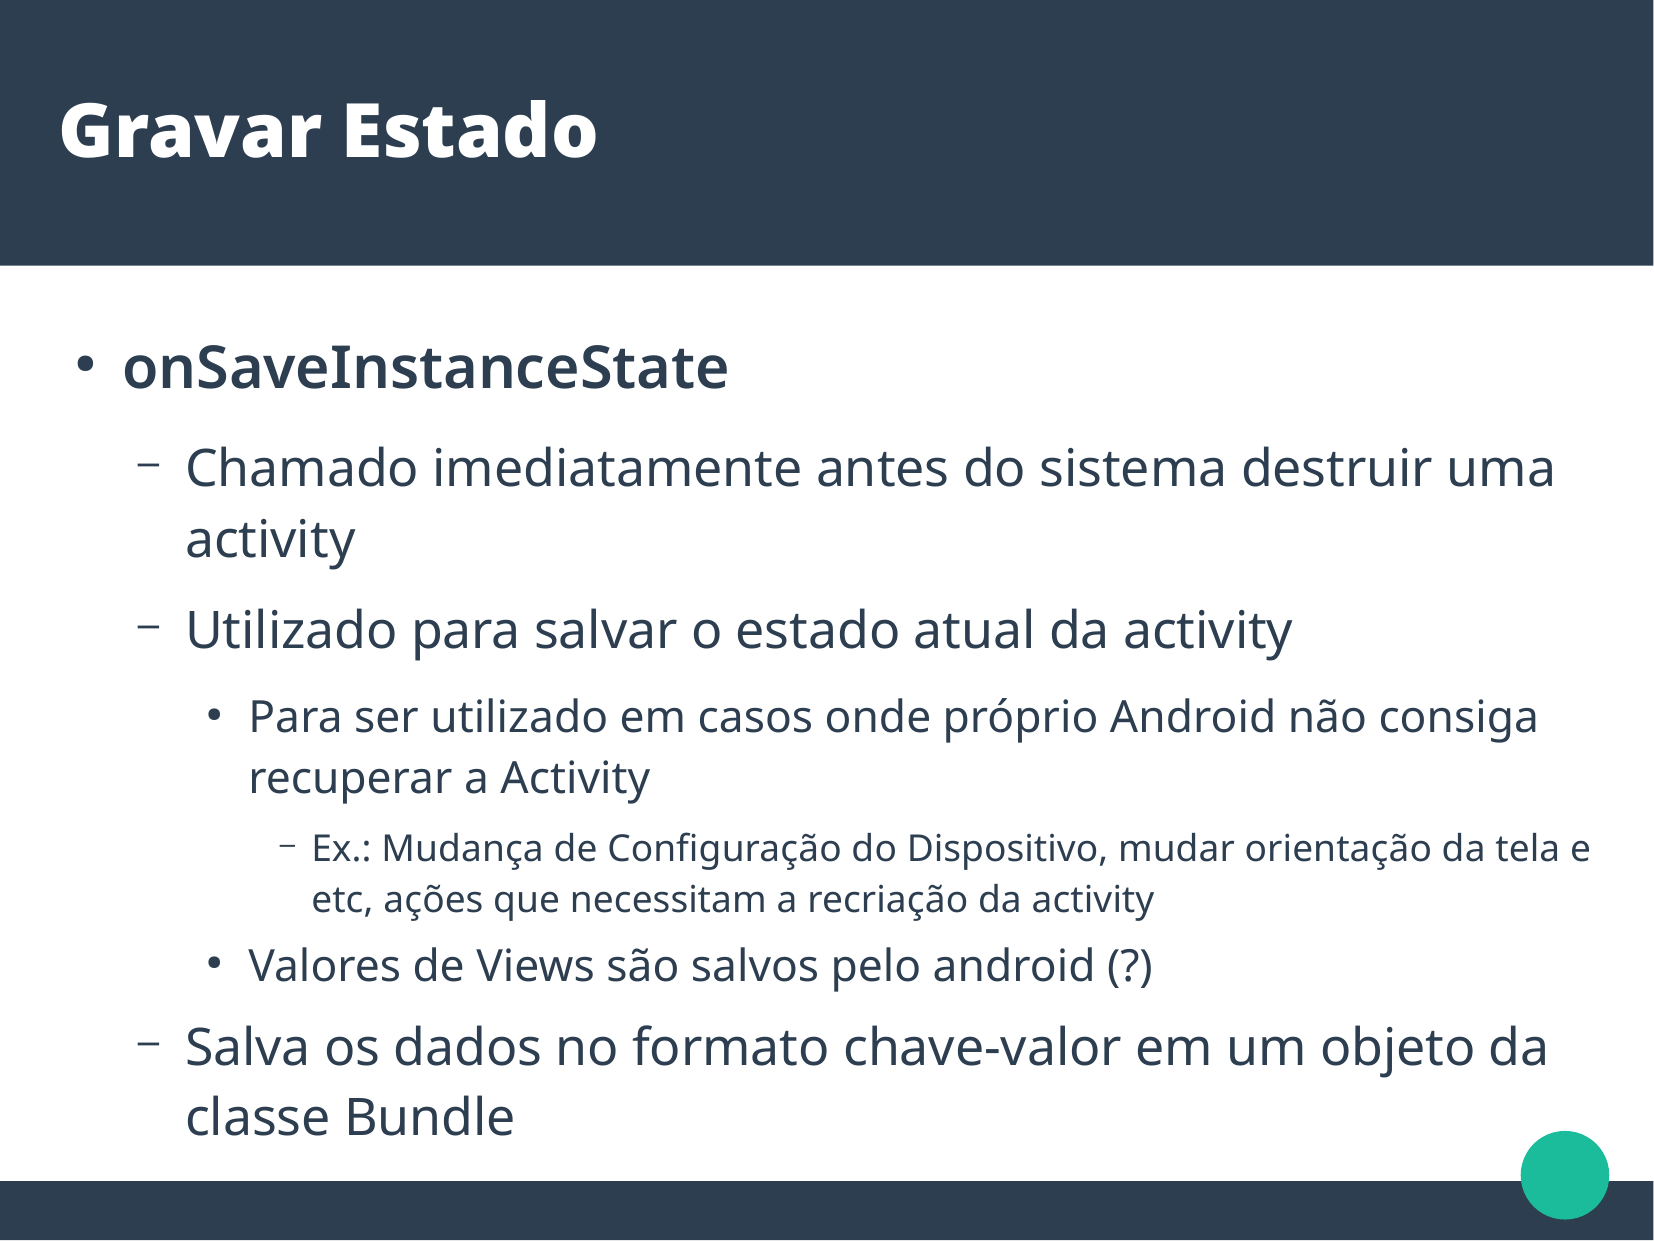

# Gravar Estado
onSaveInstanceState
Chamado imediatamente antes do sistema destruir uma activity
Utilizado para salvar o estado atual da activity
Para ser utilizado em casos onde próprio Android não consiga recuperar a Activity
Ex.: Mudança de Configuração do Dispositivo, mudar orientação da tela e etc, ações que necessitam a recriação da activity
Valores de Views são salvos pelo android (?)
Salva os dados no formato chave-valor em um objeto da classe Bundle